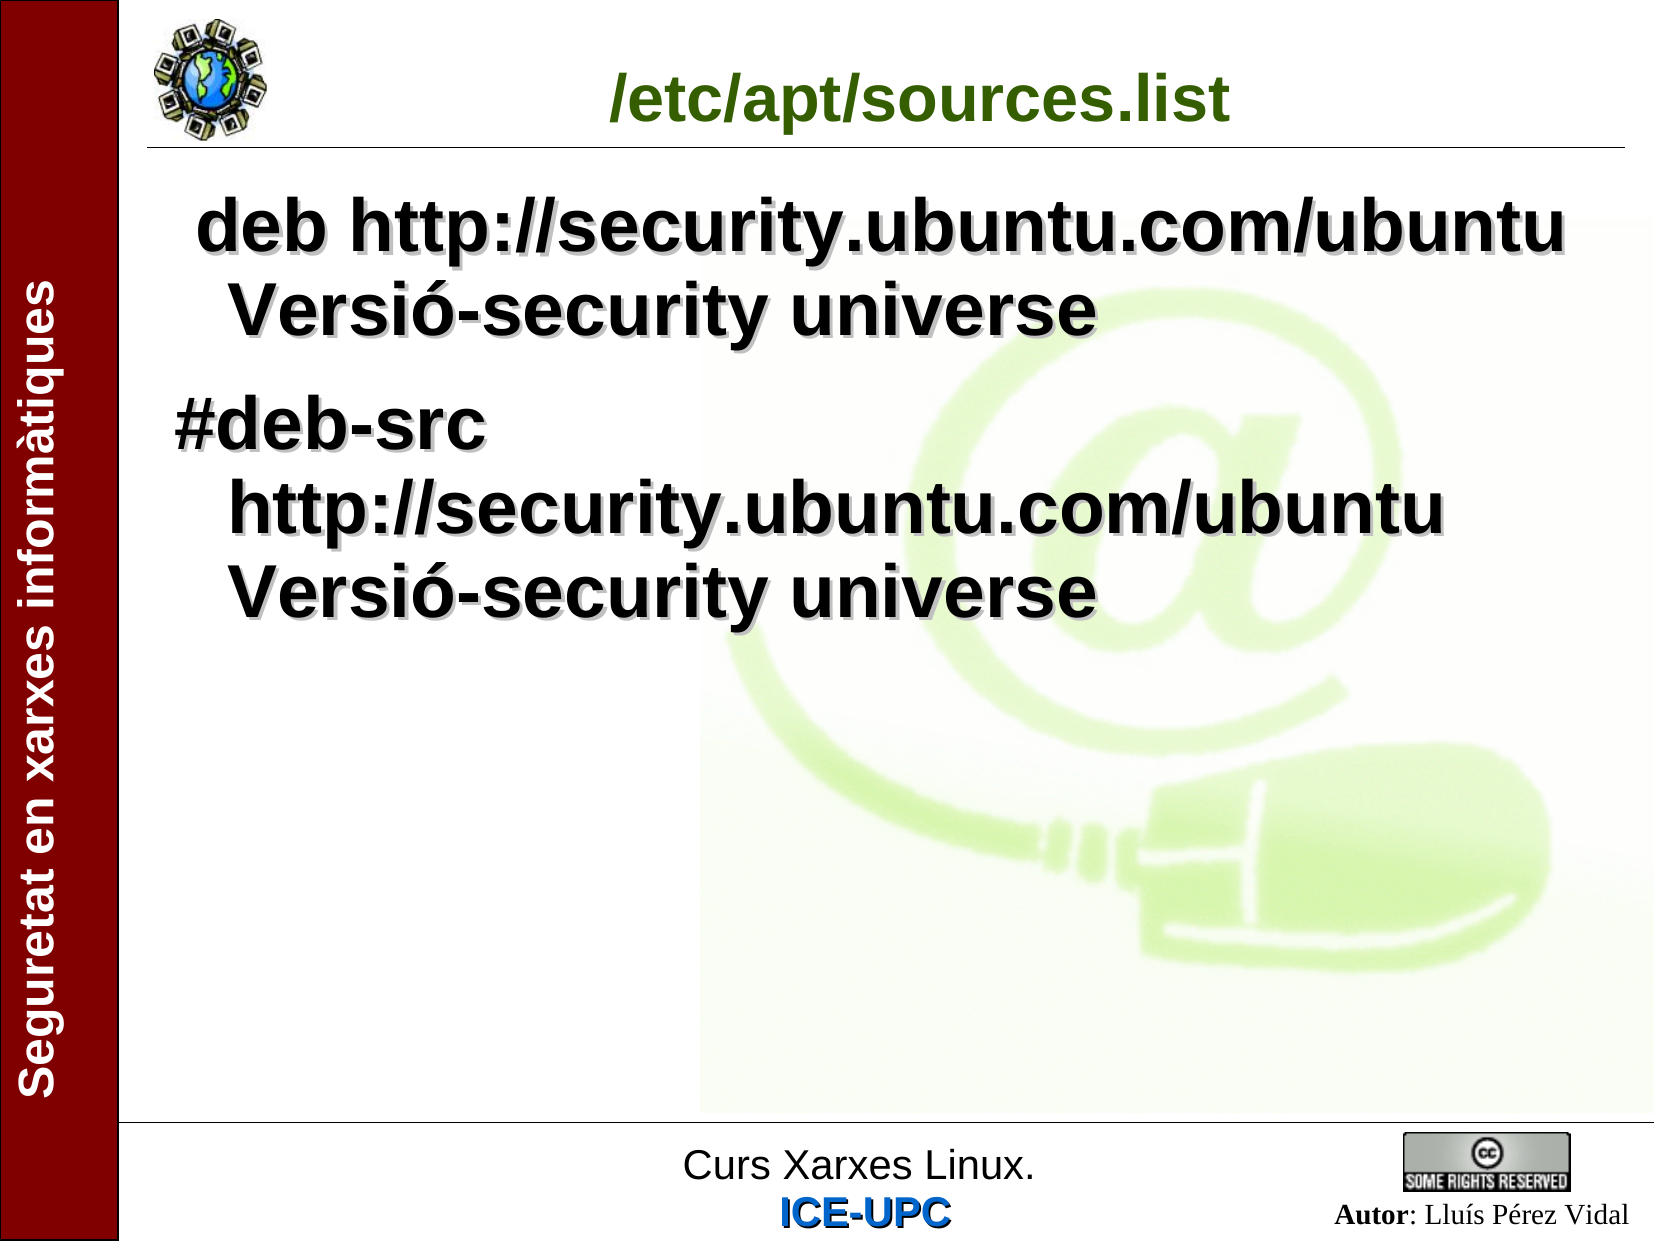

# /etc/apt/sources.list
 deb http://security.ubuntu.com/ubuntu Versió-security universe
#deb-src http://security.ubuntu.com/ubuntu Versió-security universe